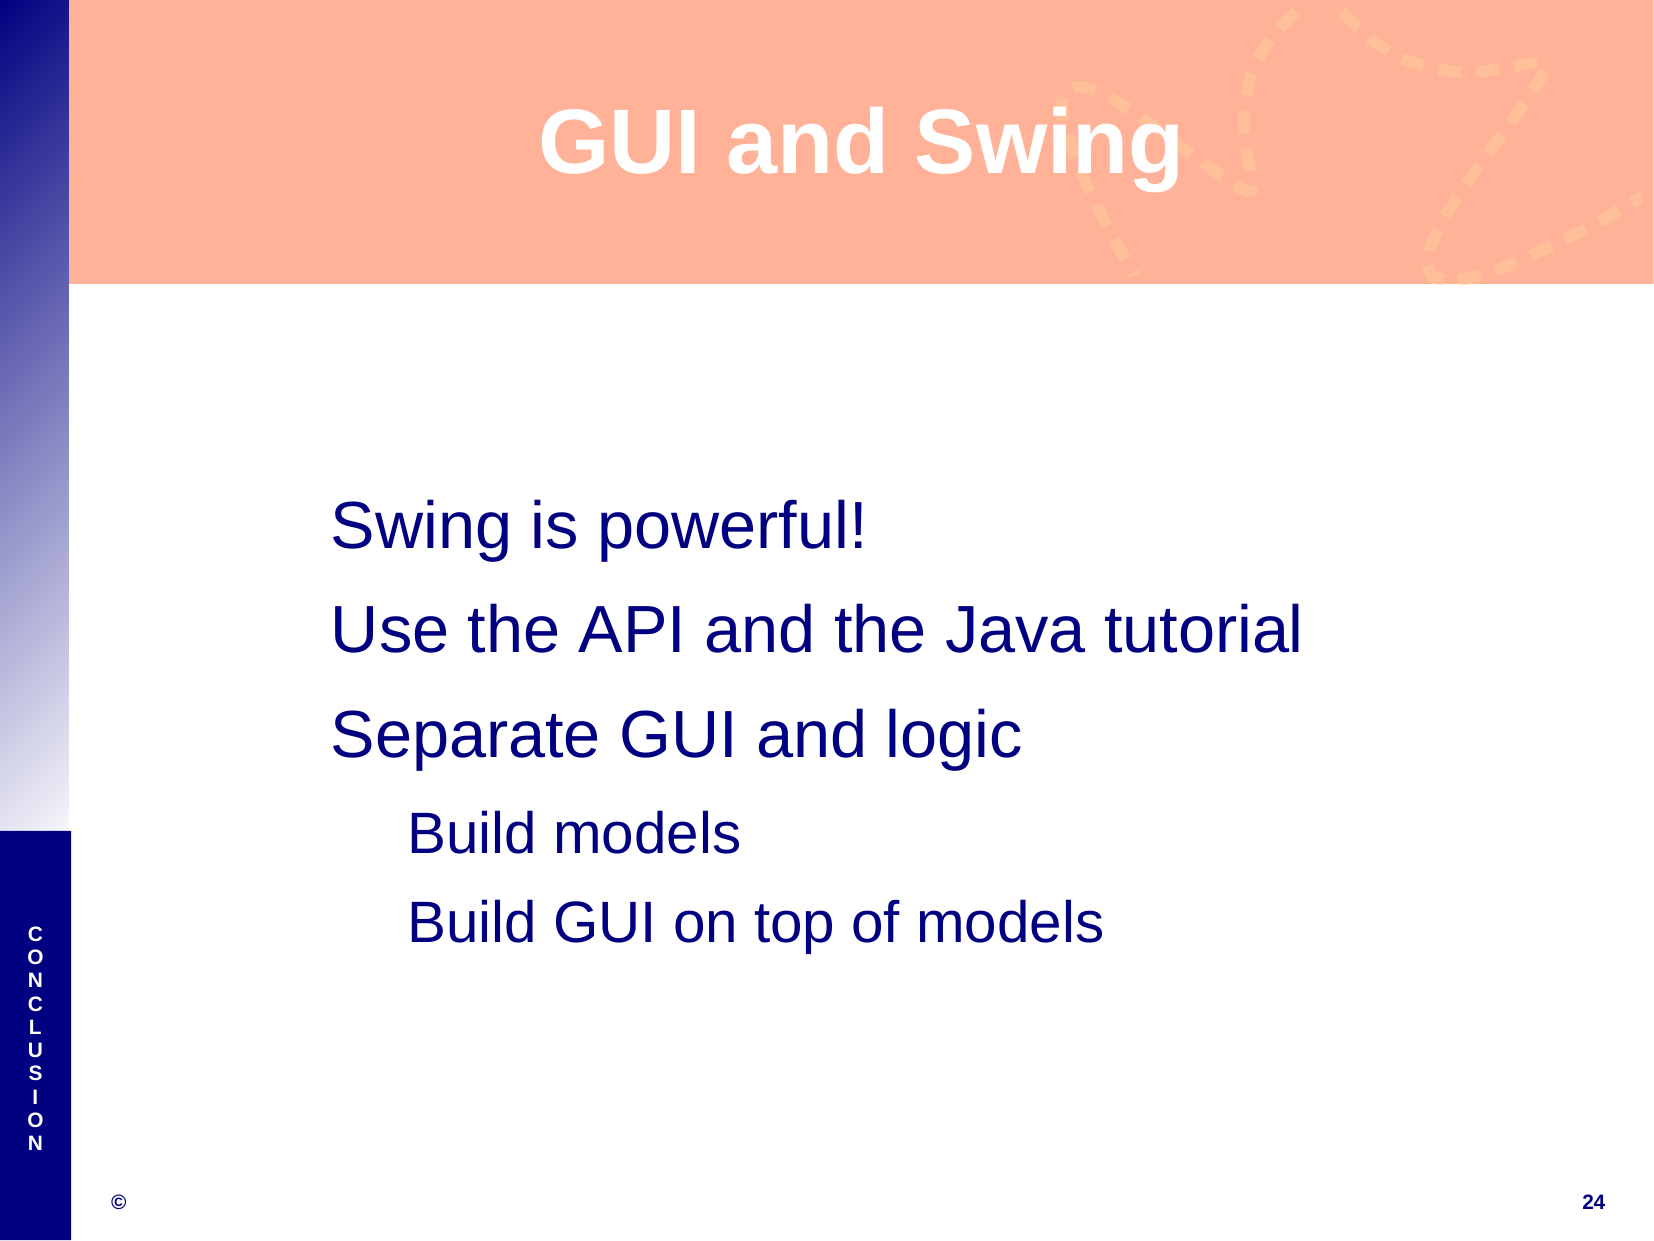

GUI and Swing
# Swing is powerful!
Use the API and the Java tutorial
Separate GUI and logic
Build models
Build GUI on top of models
C
O
N
C
L
U
S
I
O
N